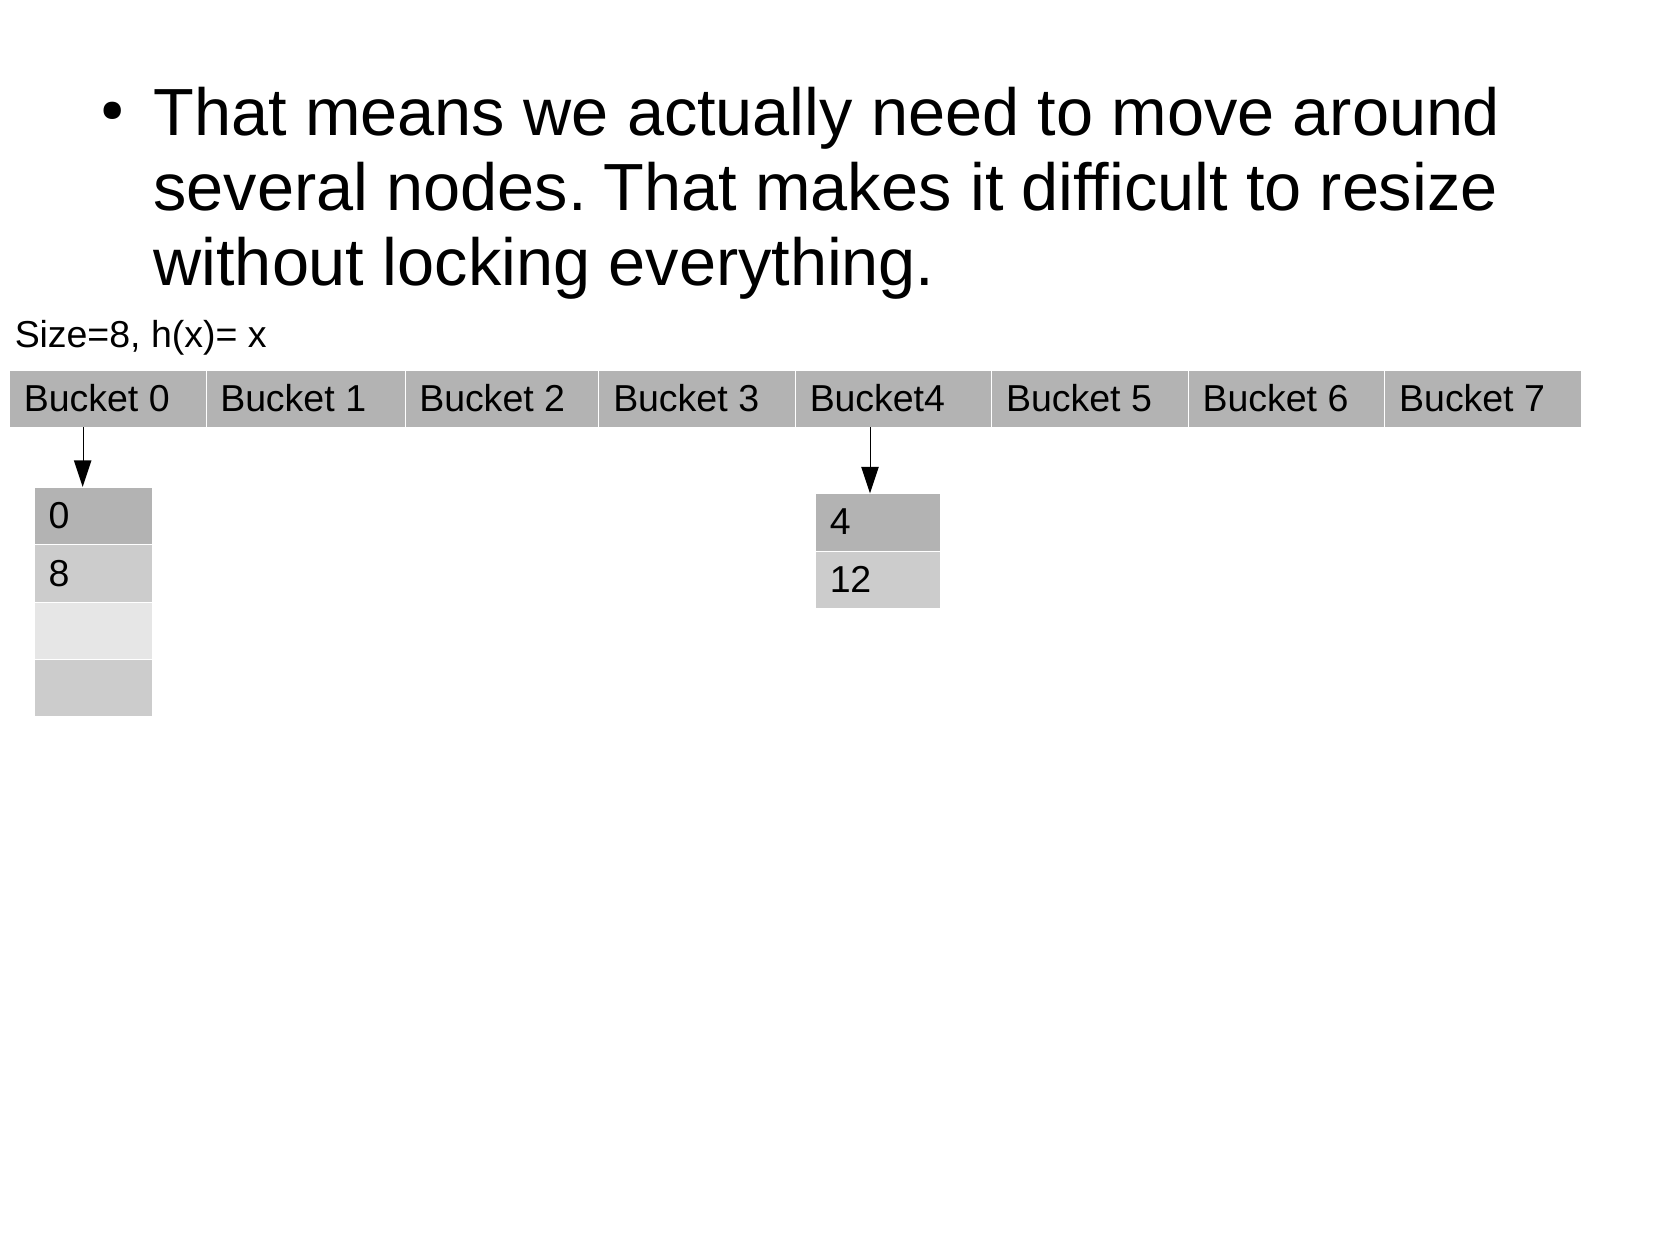

#
That means we actually need to move around several nodes. That makes it difficult to resize without locking everything.
Size=8, h(x)= x
| Bucket 0 | Bucket 1 | Bucket 2 | Bucket 3 | Bucket4 | Bucket 5 | Bucket 6 | Bucket 7 |
| --- | --- | --- | --- | --- | --- | --- | --- |
| 0 |
| --- |
| 8 |
| |
| |
| 4 |
| --- |
| 12 |